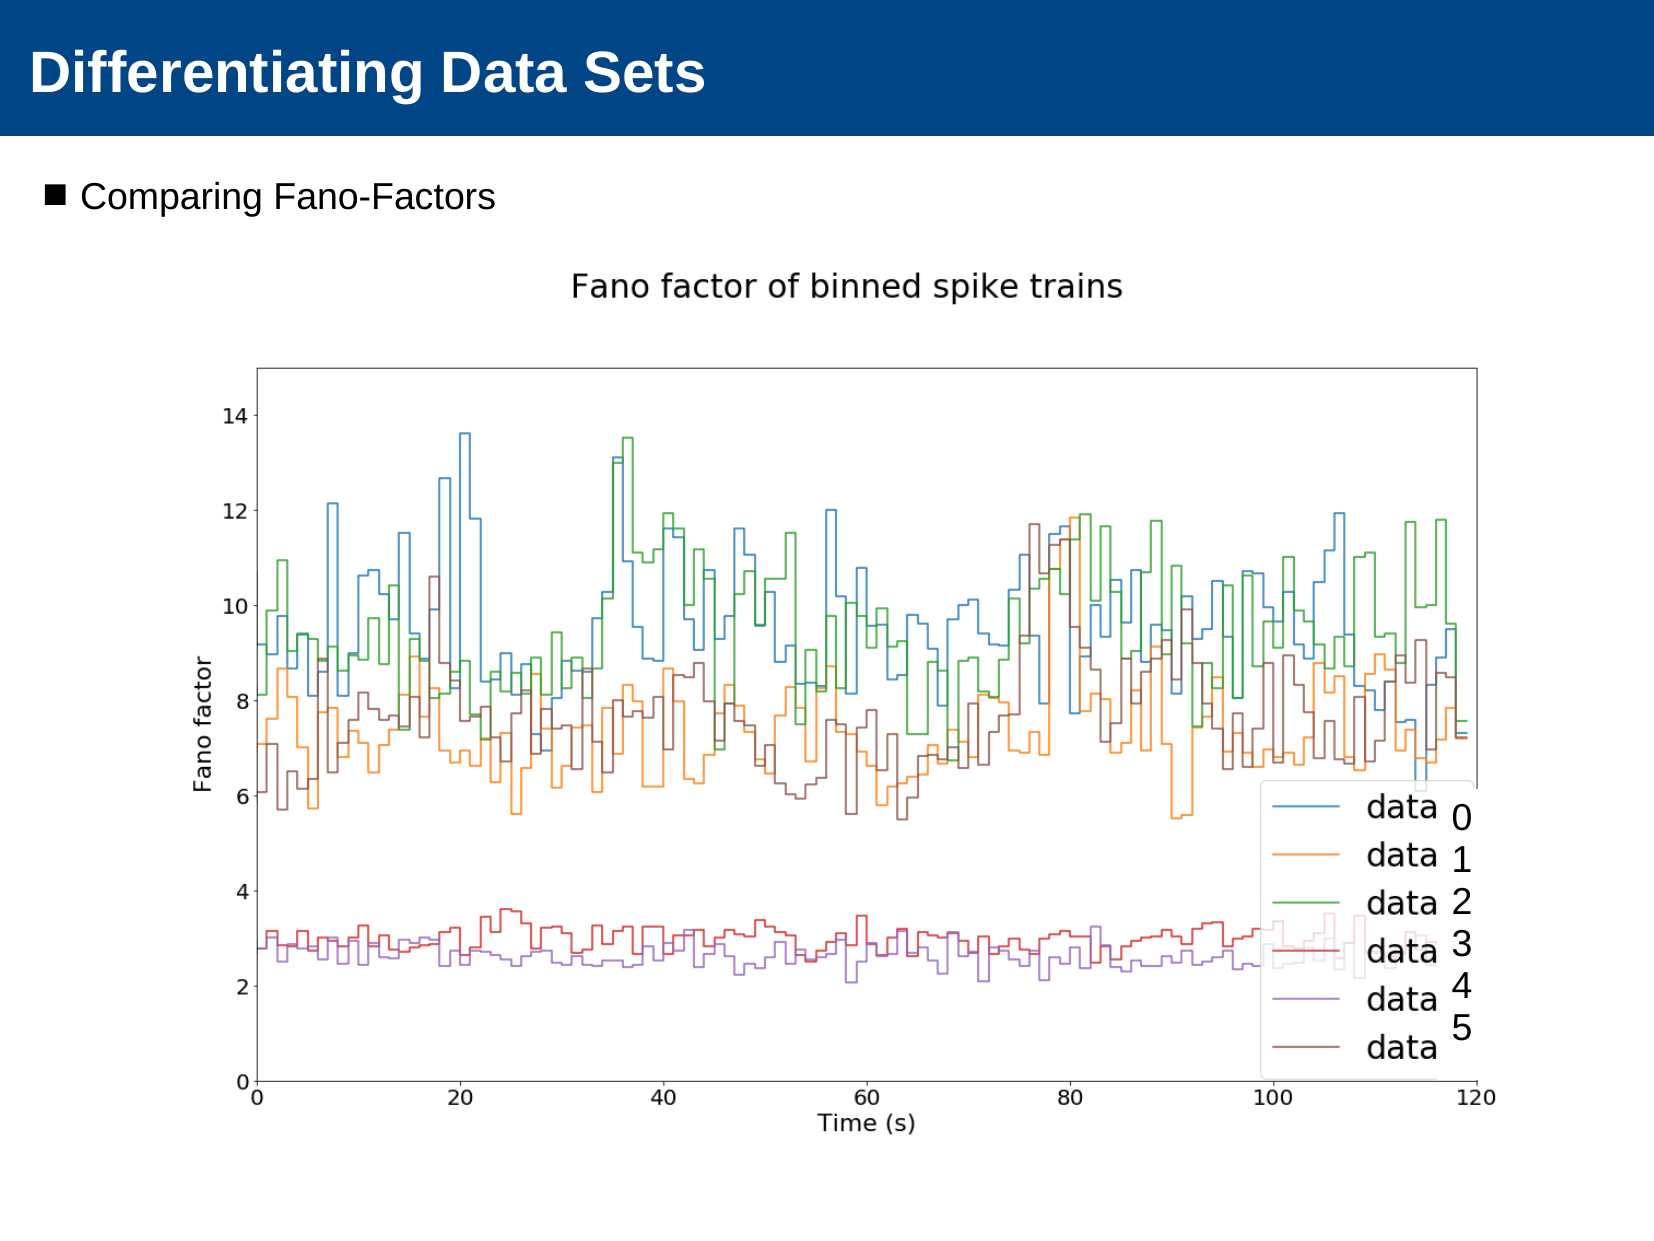

Differentiating Data Sets
Comparing Fano-Factors
0
1
2
3
4
5